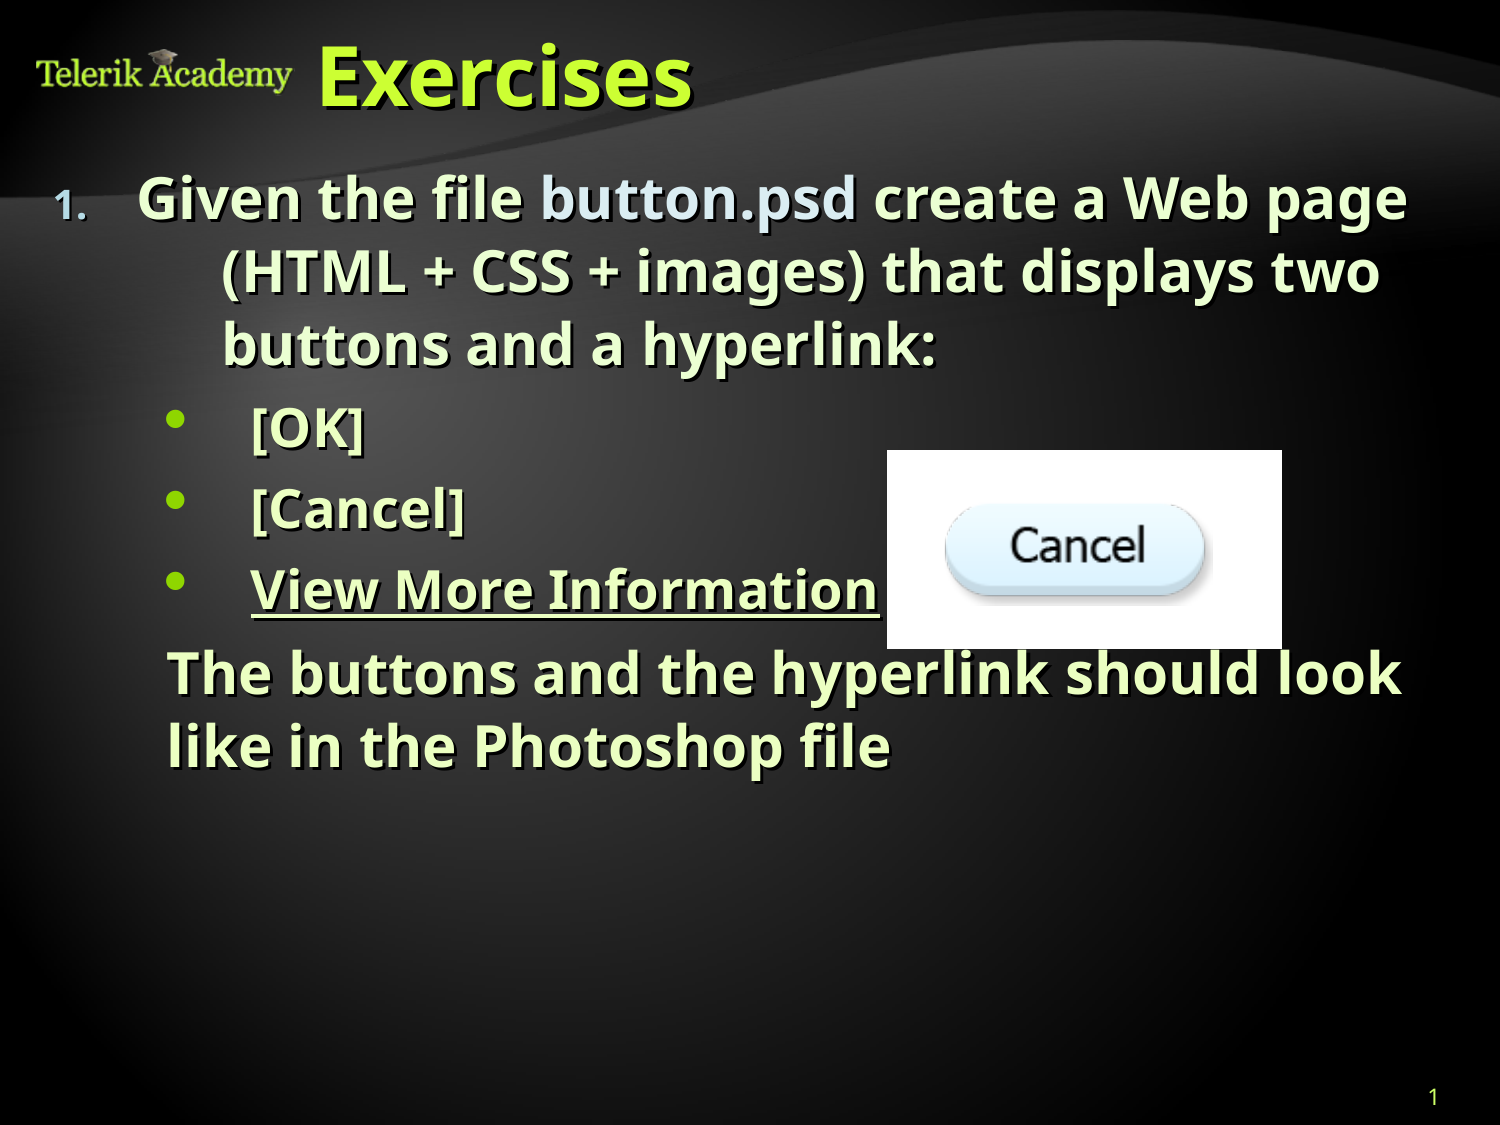

# Exercises
Given the file button.psd create a Web page (HTML + CSS + images) that displays two buttons and a hyperlink:
[OK]
[Cancel]
View More Information
The buttons and the hyperlink should look like in the Photoshop file
1